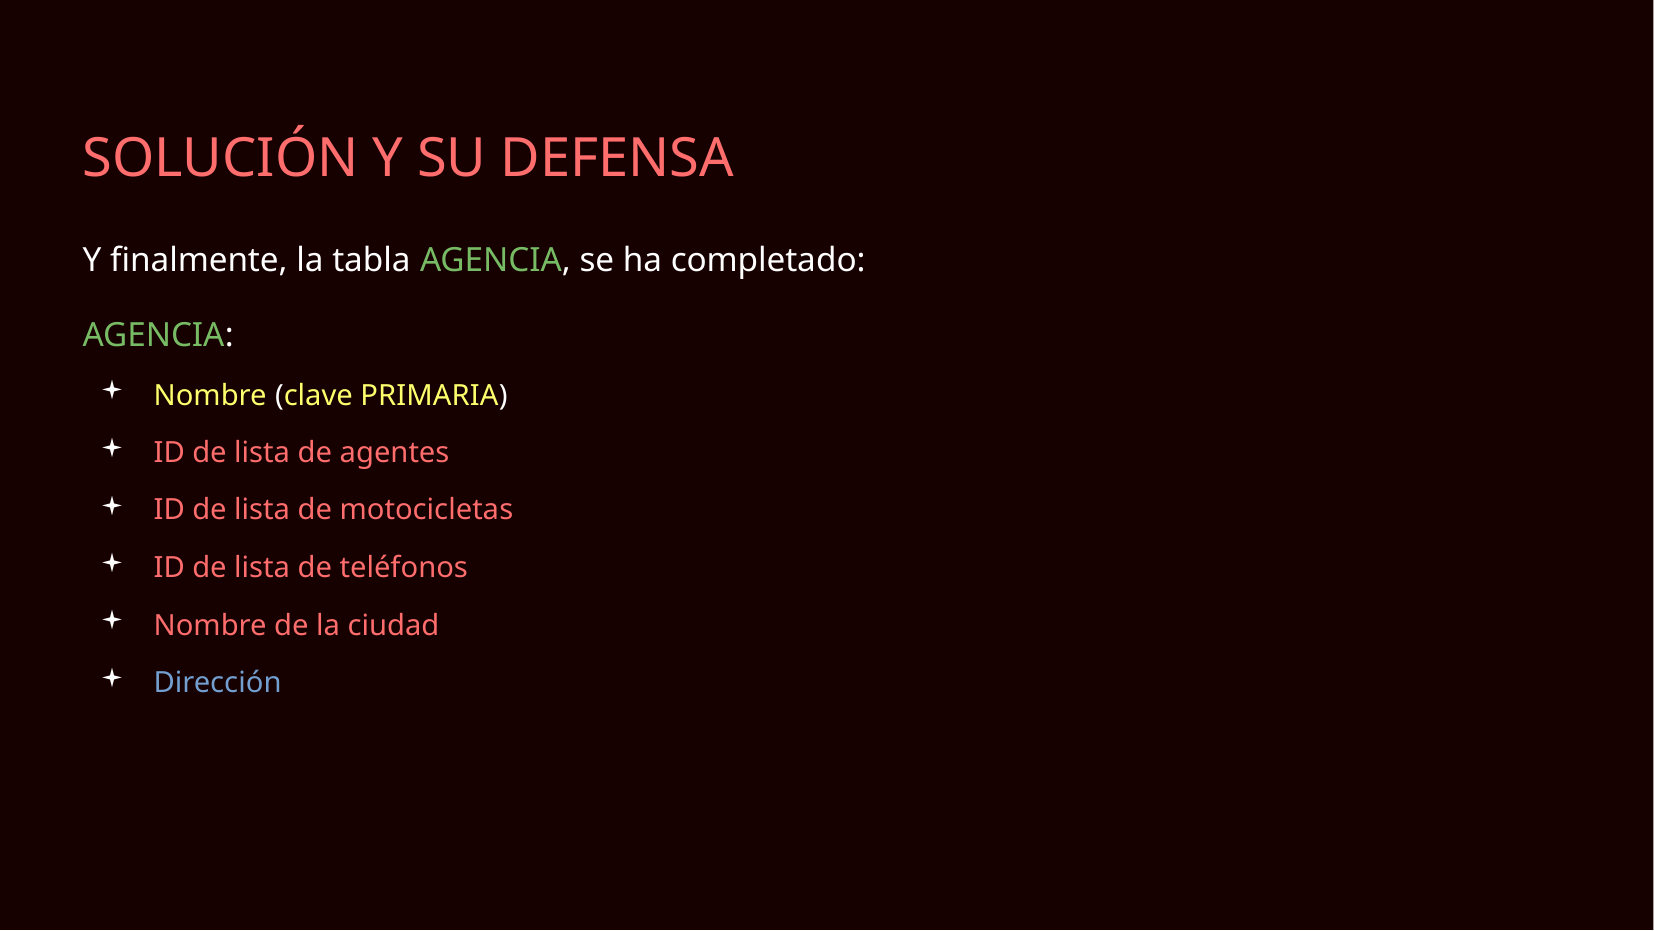

# SOLUCIÓN Y SU DEFENSA
Y finalmente, la tabla AGENCIA, se ha completado:
AGENCIA:
Nombre (clave PRIMARIA)
ID de lista de agentes
ID de lista de motocicletas
ID de lista de teléfonos
Nombre de la ciudad
Dirección